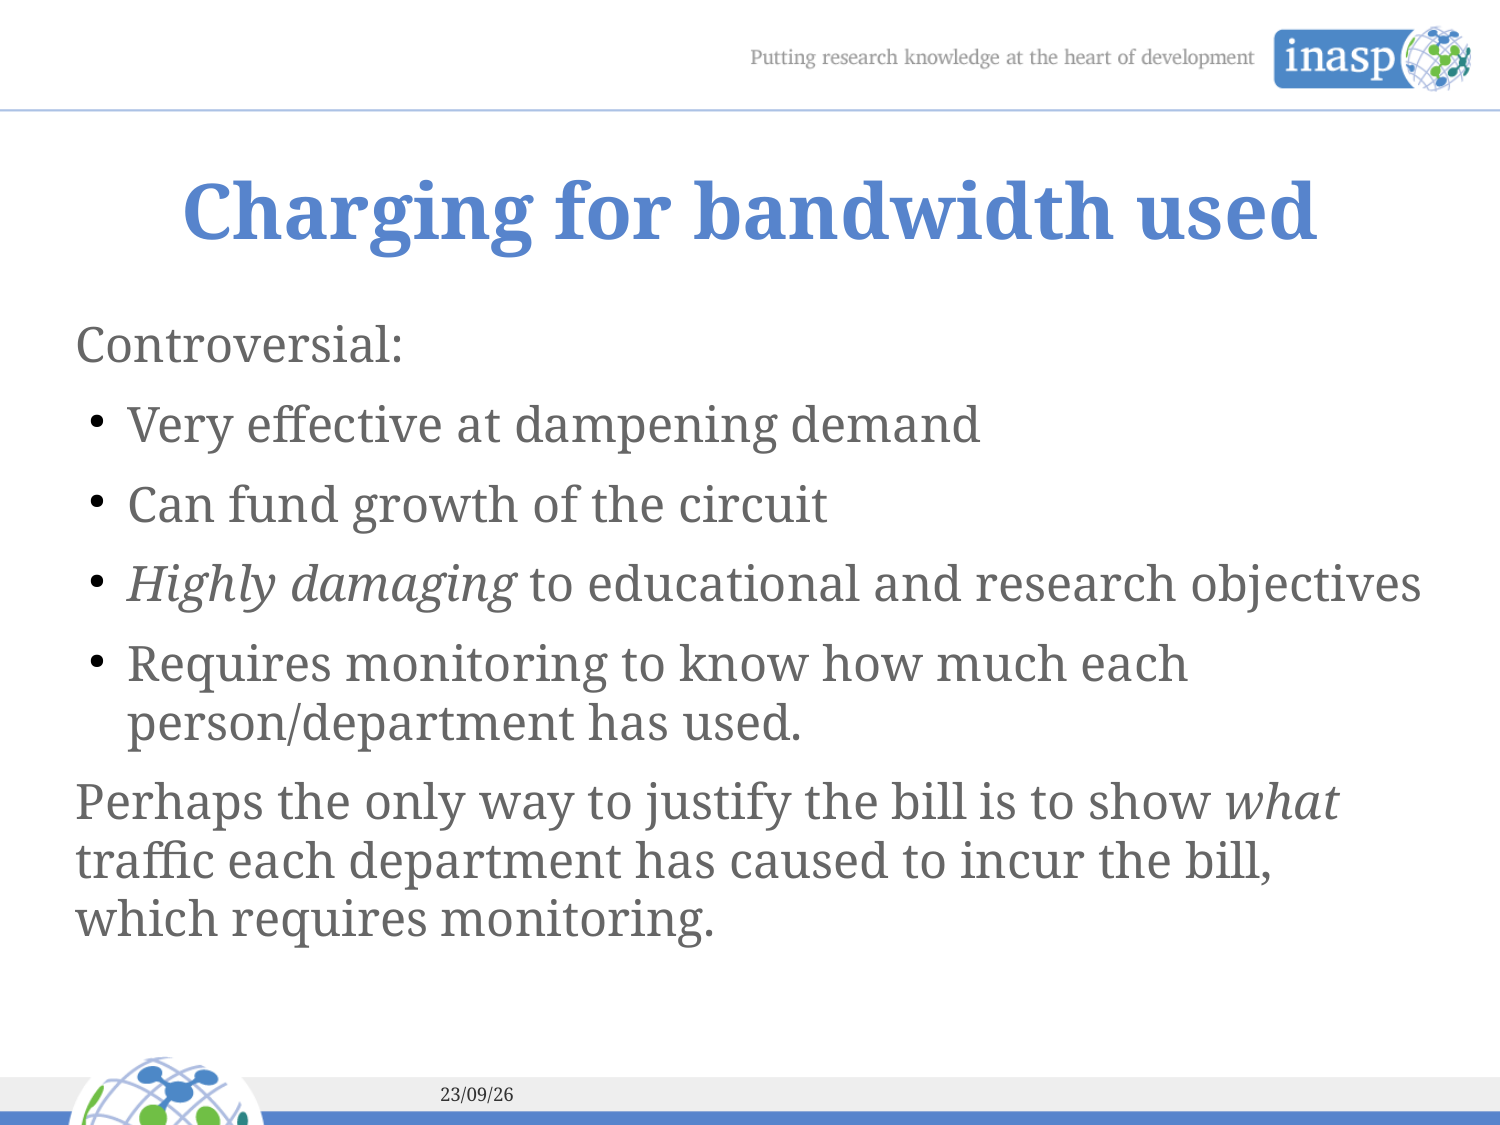

# Charging for bandwidth used
Controversial:
Very effective at dampening demand
Can fund growth of the circuit
Highly damaging to educational and research objectives
Requires monitoring to know how much each person/department has used.
Perhaps the only way to justify the bill is to show what traffic each department has caused to incur the bill, which requires monitoring.